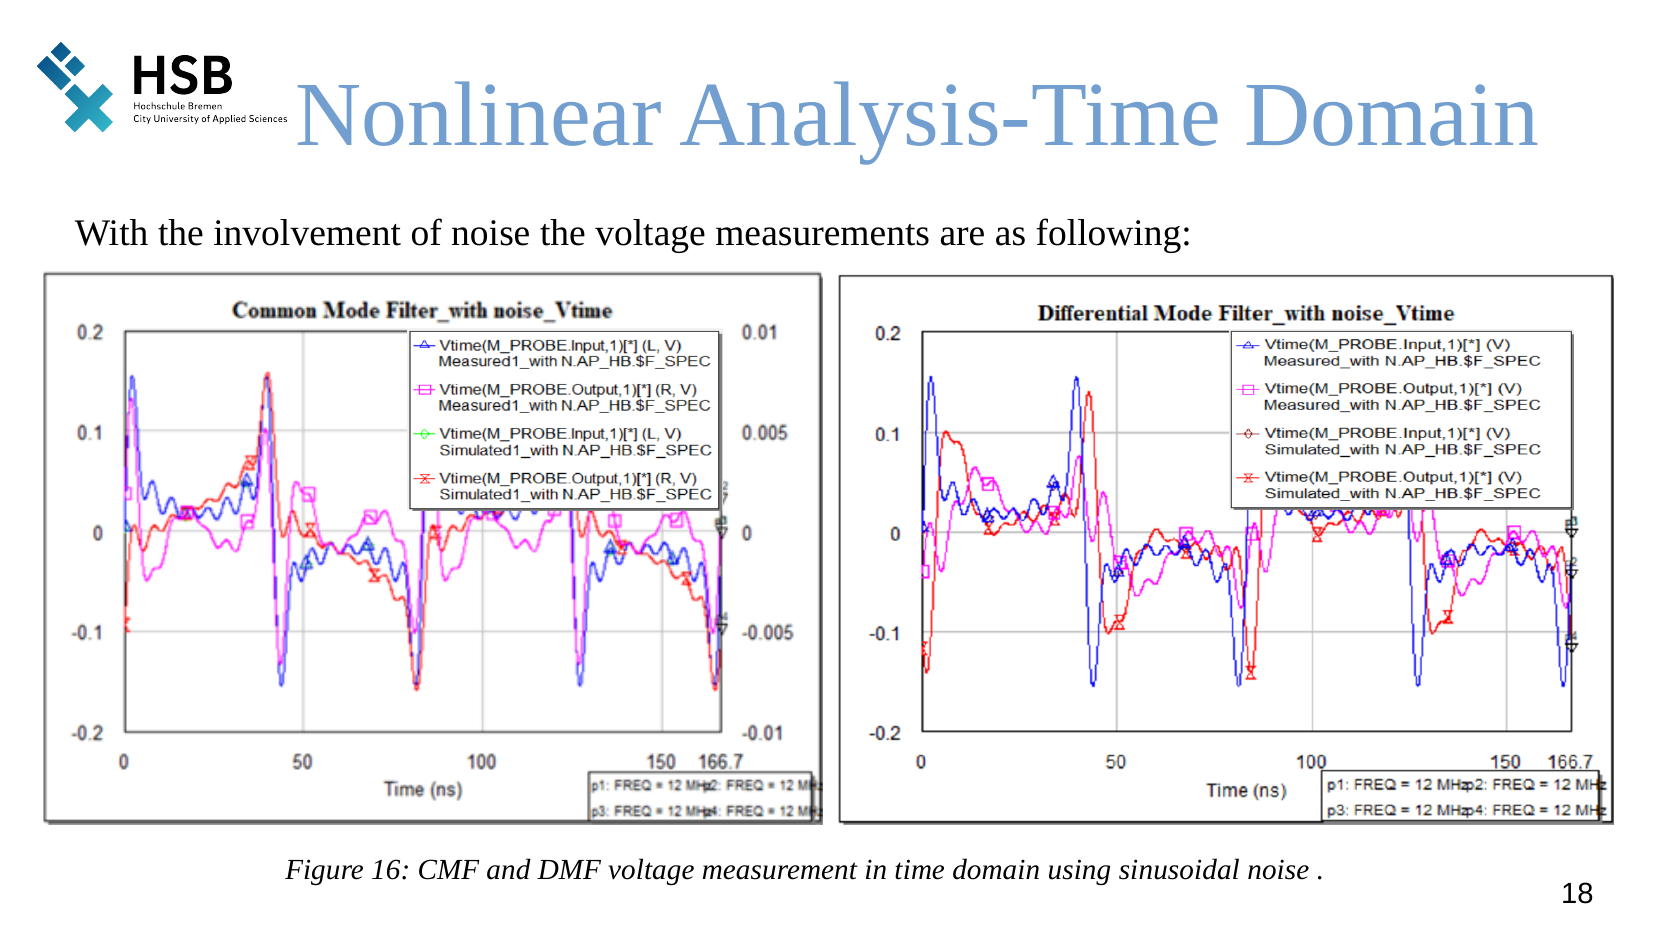

# Nonlinear Analysis-Time Domain
With the involvement of noise the voltage measurements are as following:
Figure 16: CMF and DMF voltage measurement in time domain using sinusoidal noise .